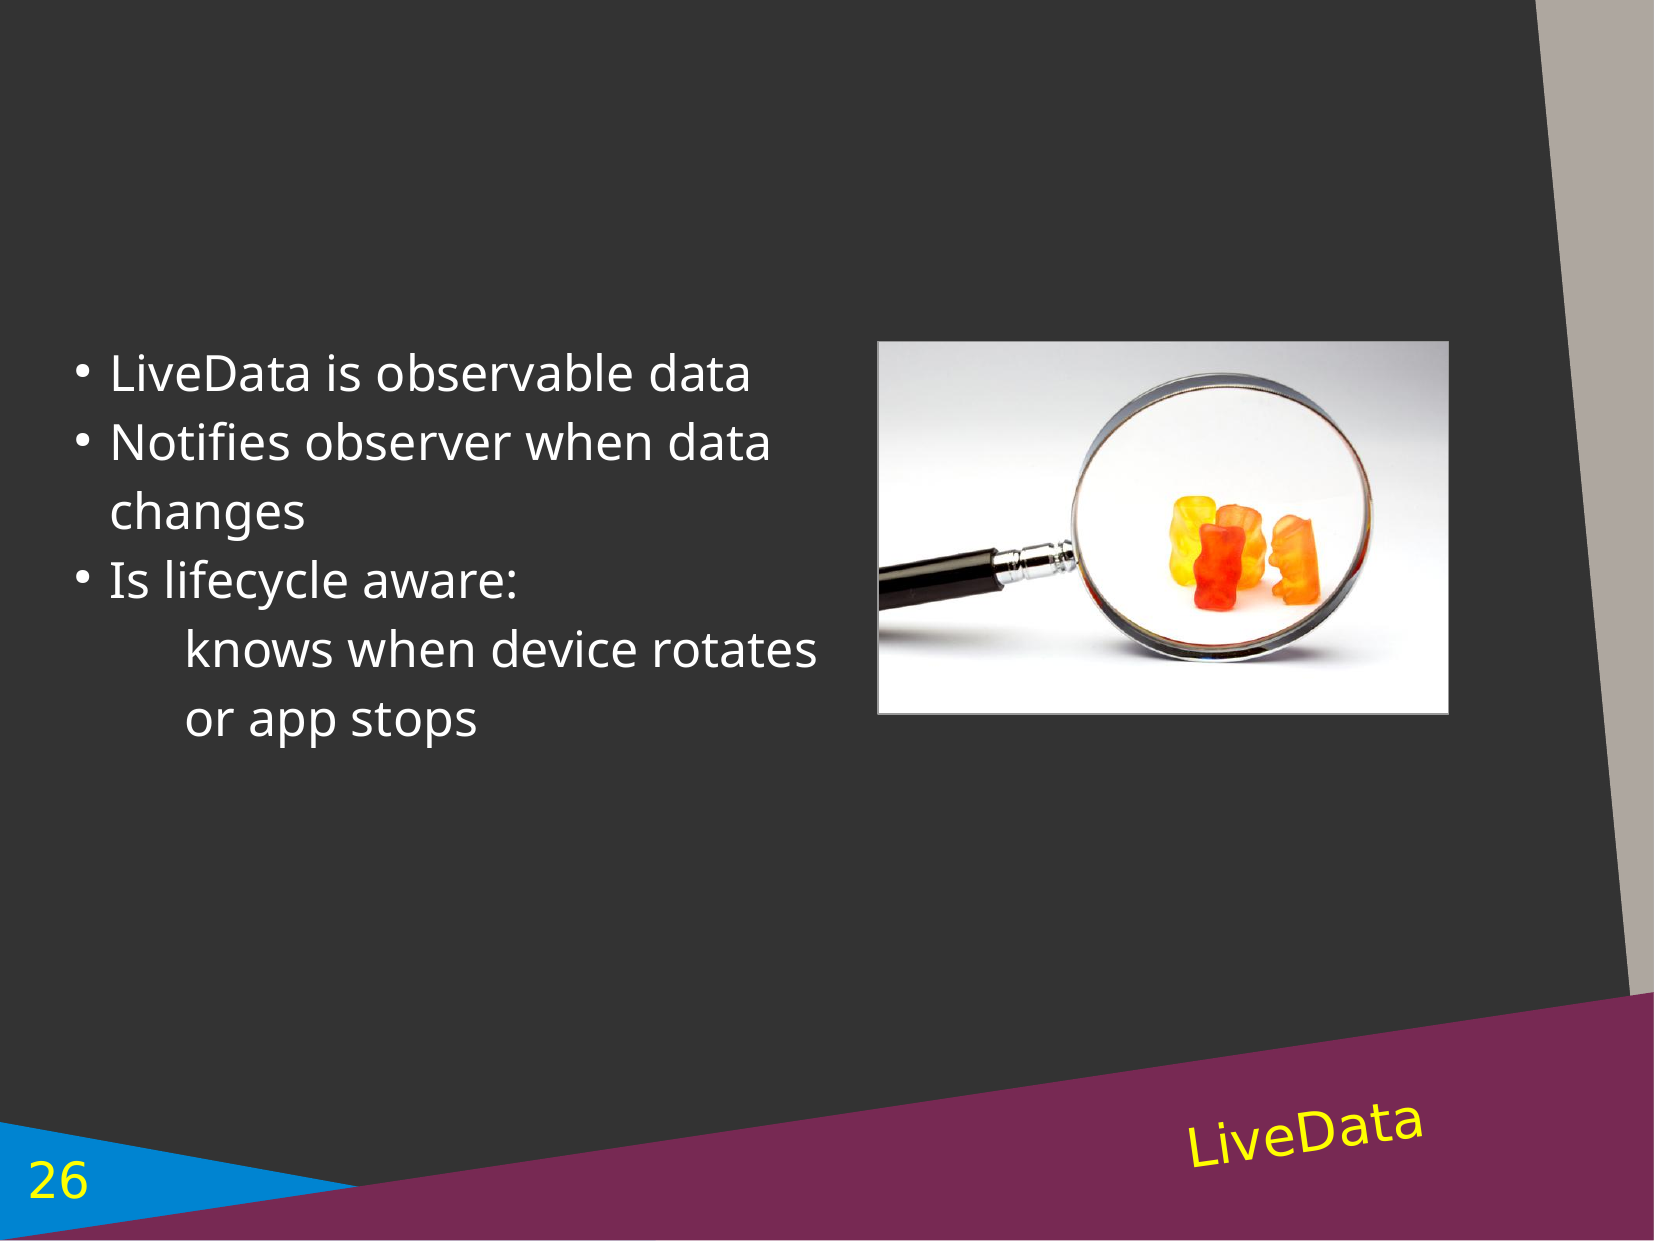

LiveData is observable data
Notifies observer when data changes
Is lifecycle aware:
knows when device rotates
or app stops
# LiveData
26